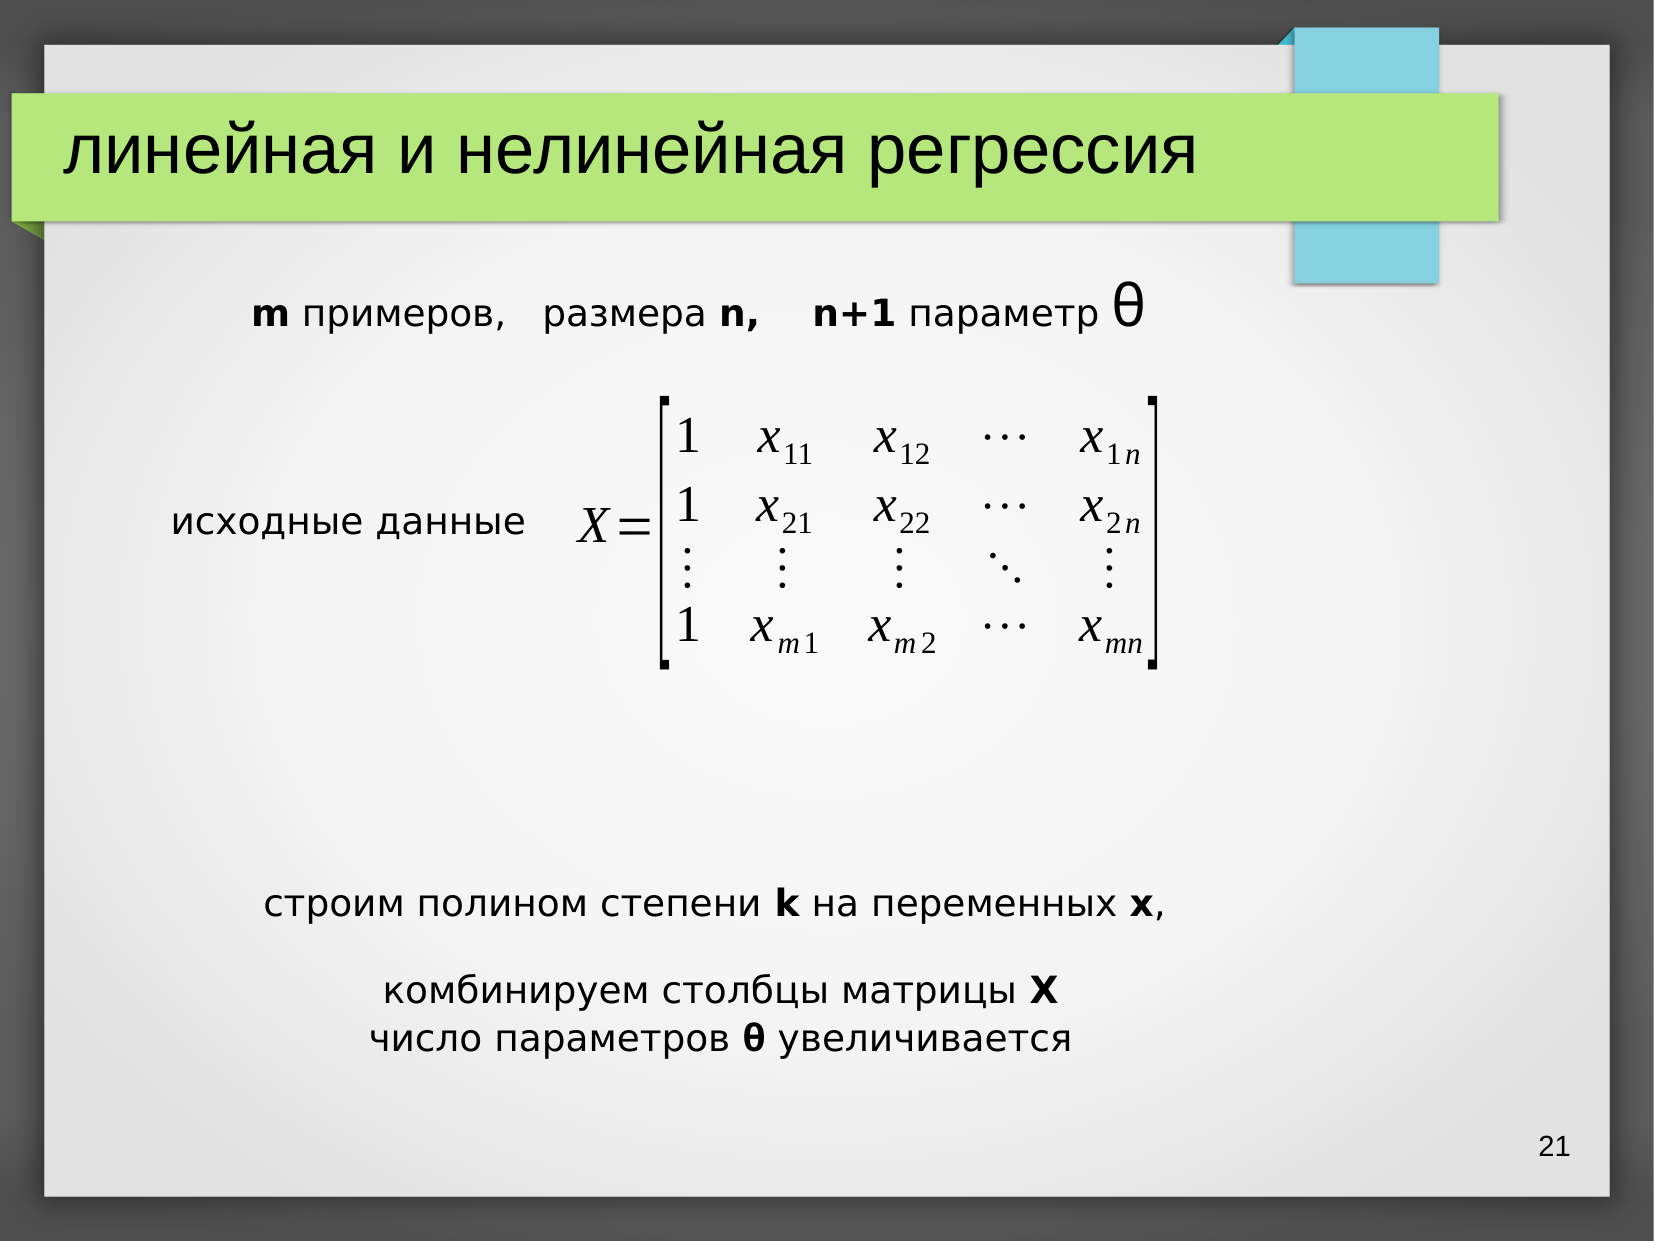

# линейная и нелинейная регрессия
m примеров, размера n, n+1 параметр θ
исходные данные
строим полином степени k на переменных x,
комбинируем столбцы матрицы Х
число параметров θ увеличивается
21